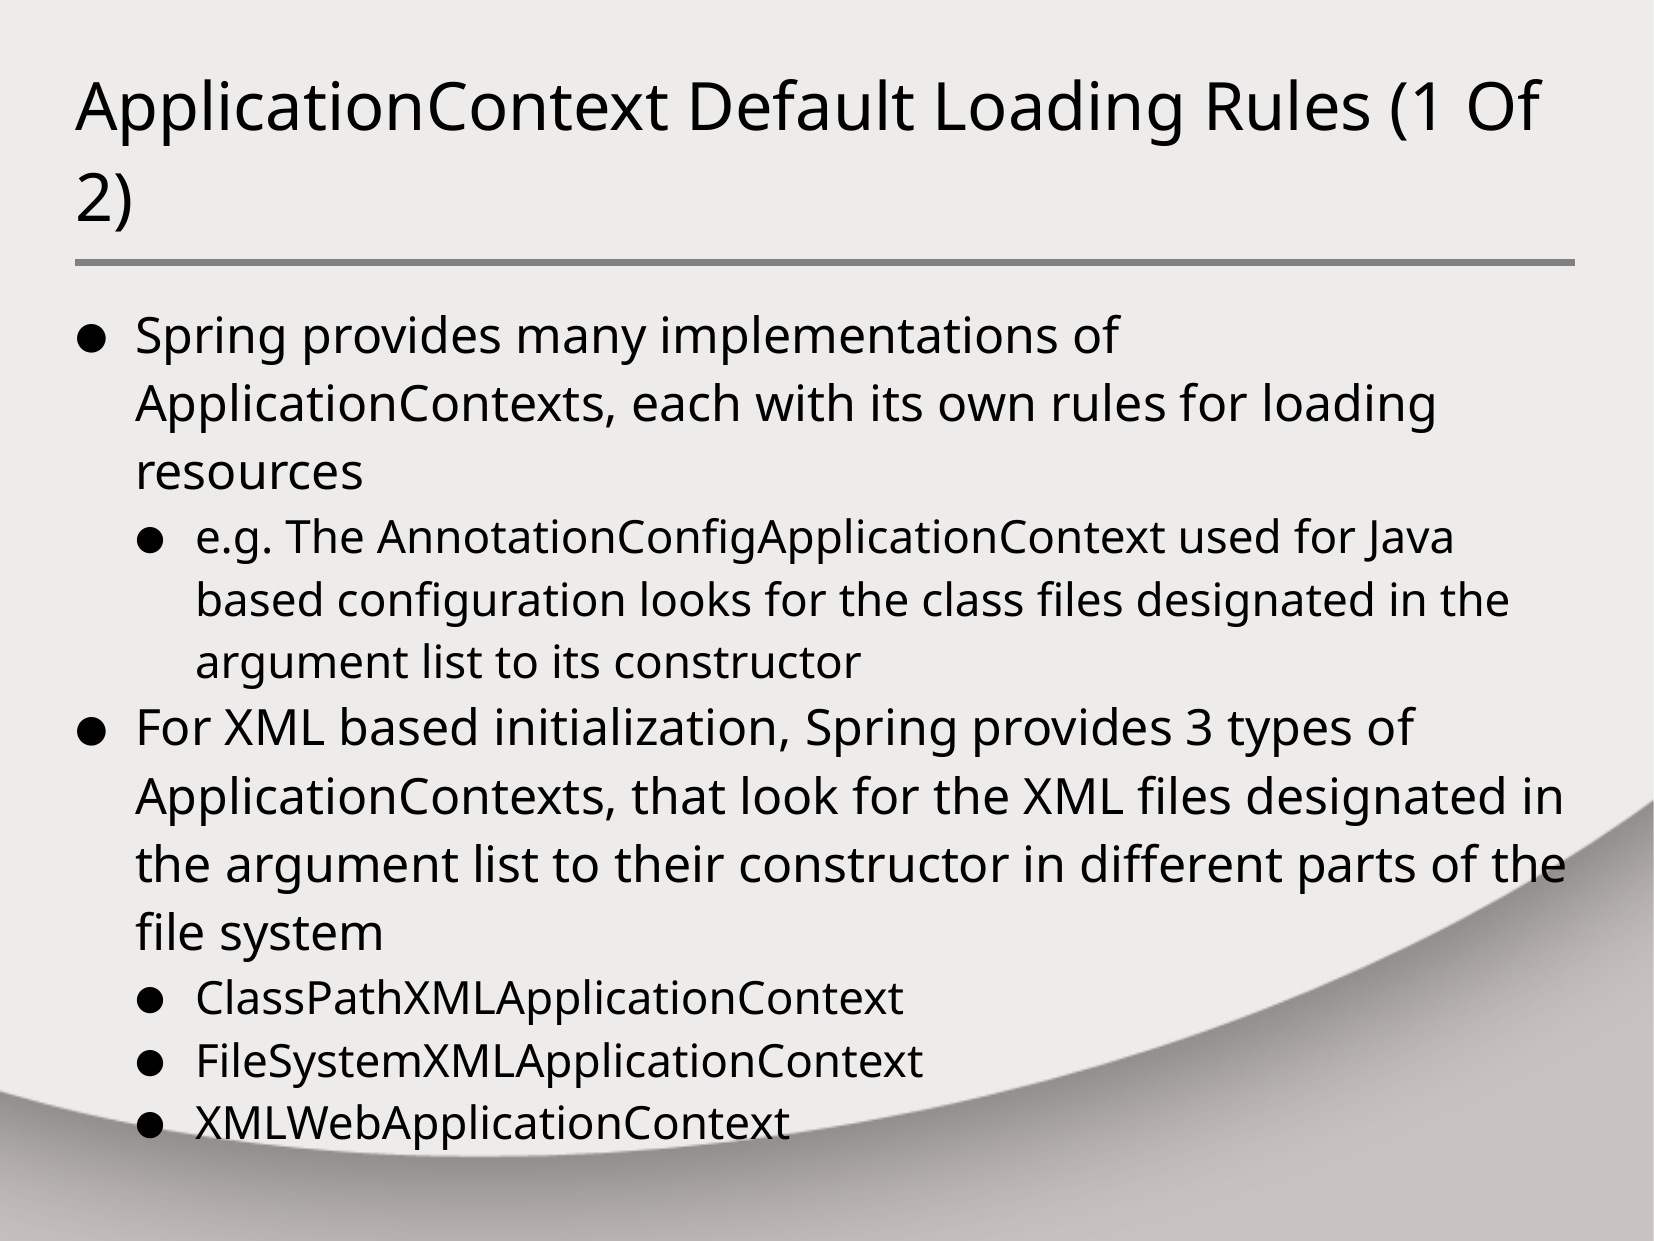

# ApplicationContext Default Loading Rules (1 Of 2)
Spring provides many implementations of ApplicationContexts, each with its own rules for loading resources
e.g. The AnnotationConfigApplicationContext used for Java based configuration looks for the class files designated in the argument list to its constructor
For XML based initialization, Spring provides 3 types of ApplicationContexts, that look for the XML files designated in the argument list to their constructor in different parts of the file system
ClassPathXMLApplicationContext
FileSystemXMLApplicationContext
XMLWebApplicationContext